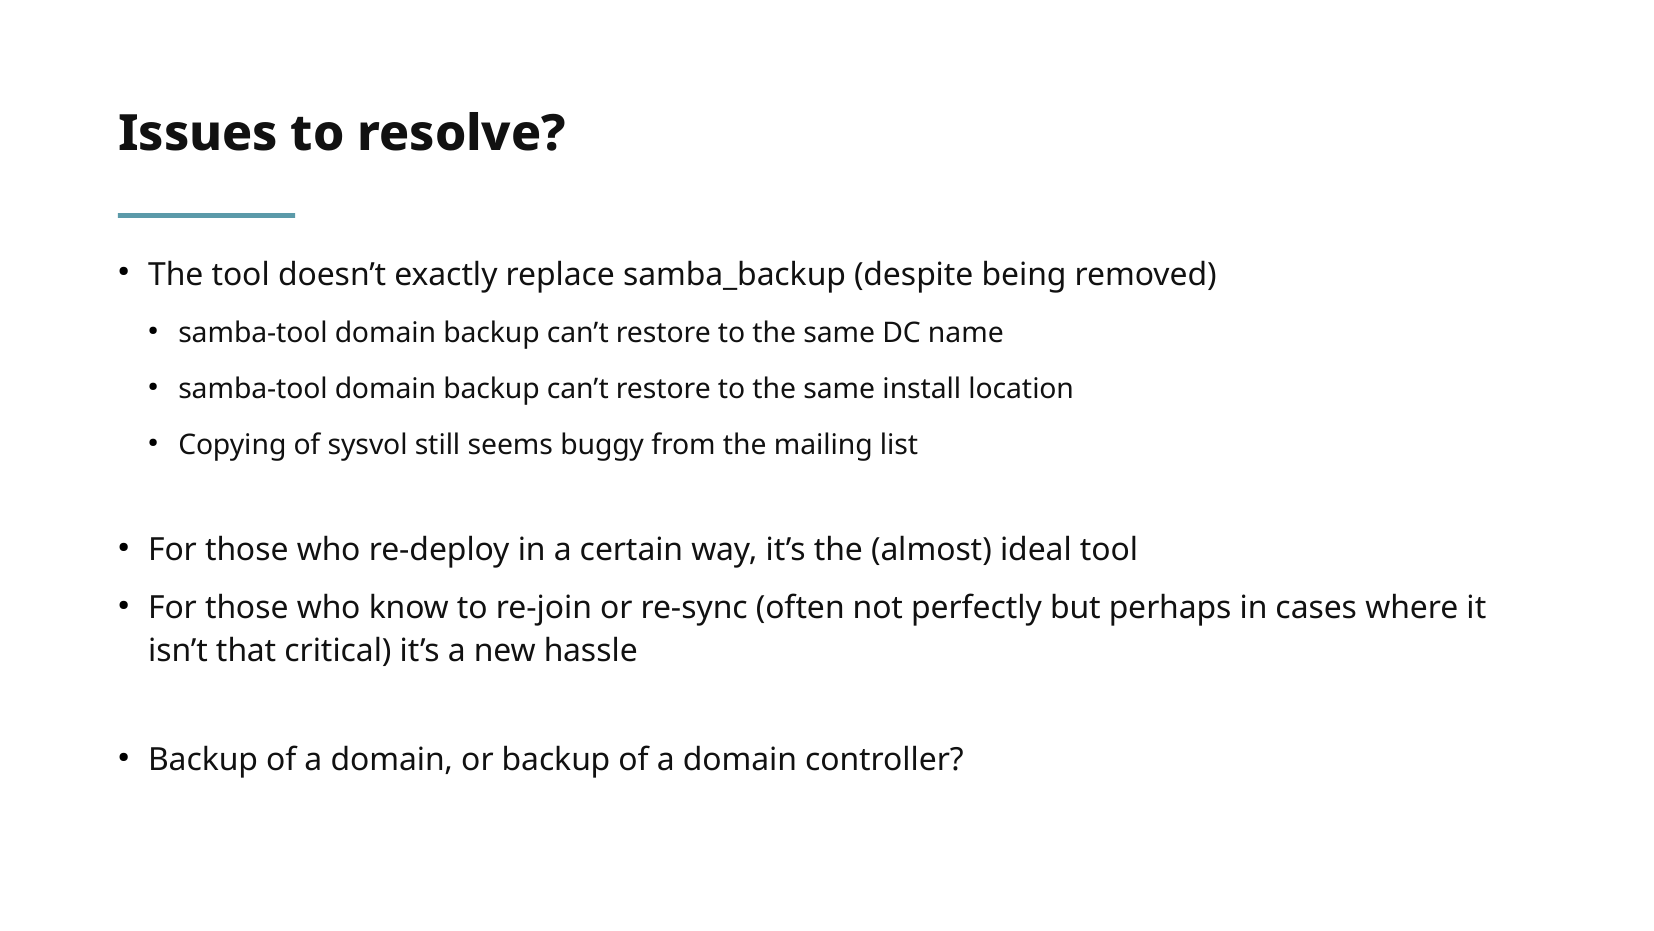

# Issues to resolve?
The tool doesn’t exactly replace samba_backup (despite being removed)
samba-tool domain backup can’t restore to the same DC name
samba-tool domain backup can’t restore to the same install location
Copying of sysvol still seems buggy from the mailing list
For those who re-deploy in a certain way, it’s the (almost) ideal tool
For those who know to re-join or re-sync (often not perfectly but perhaps in cases where it isn’t that critical) it’s a new hassle
Backup of a domain, or backup of a domain controller?